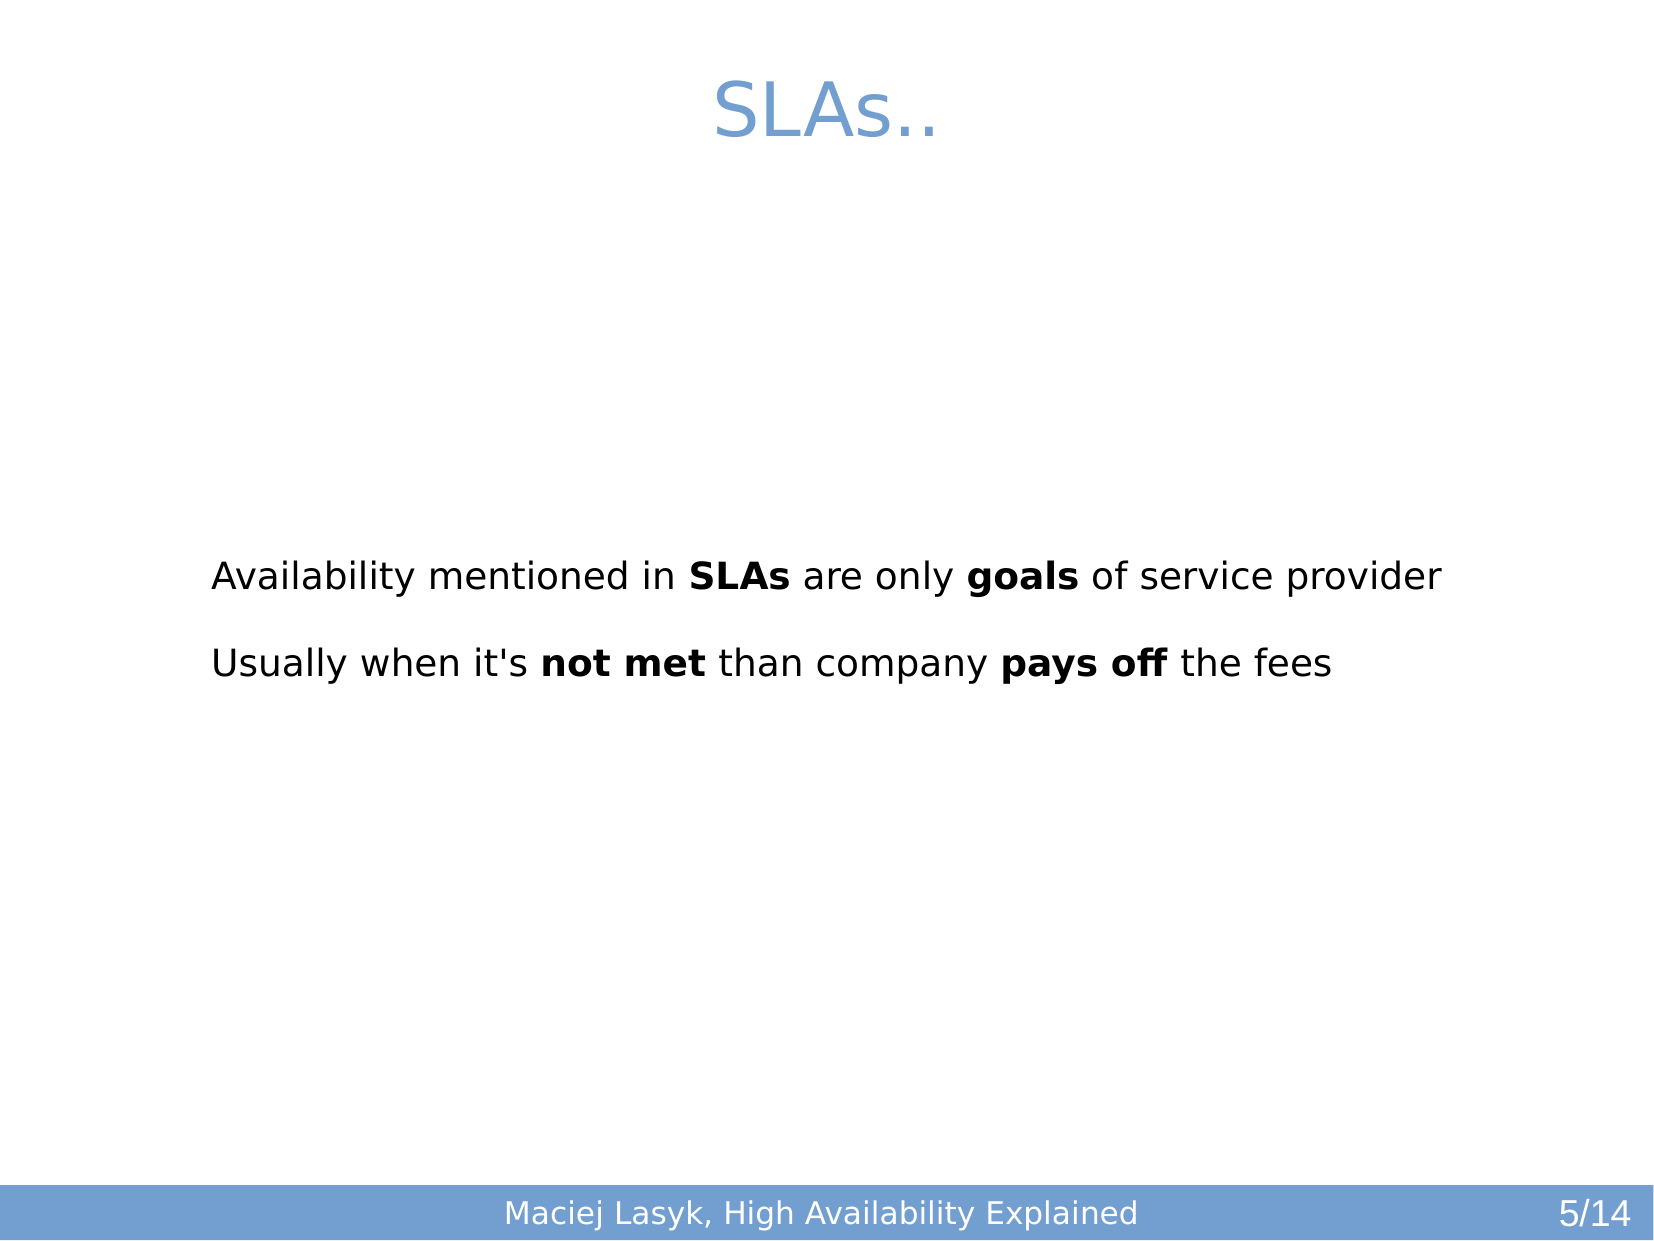

SLAs..
Availability mentioned in SLAs are only goals of service provider
Usually when it's not met than company pays off the fees
 5/14
Maciej Lasyk, High Availability Explained